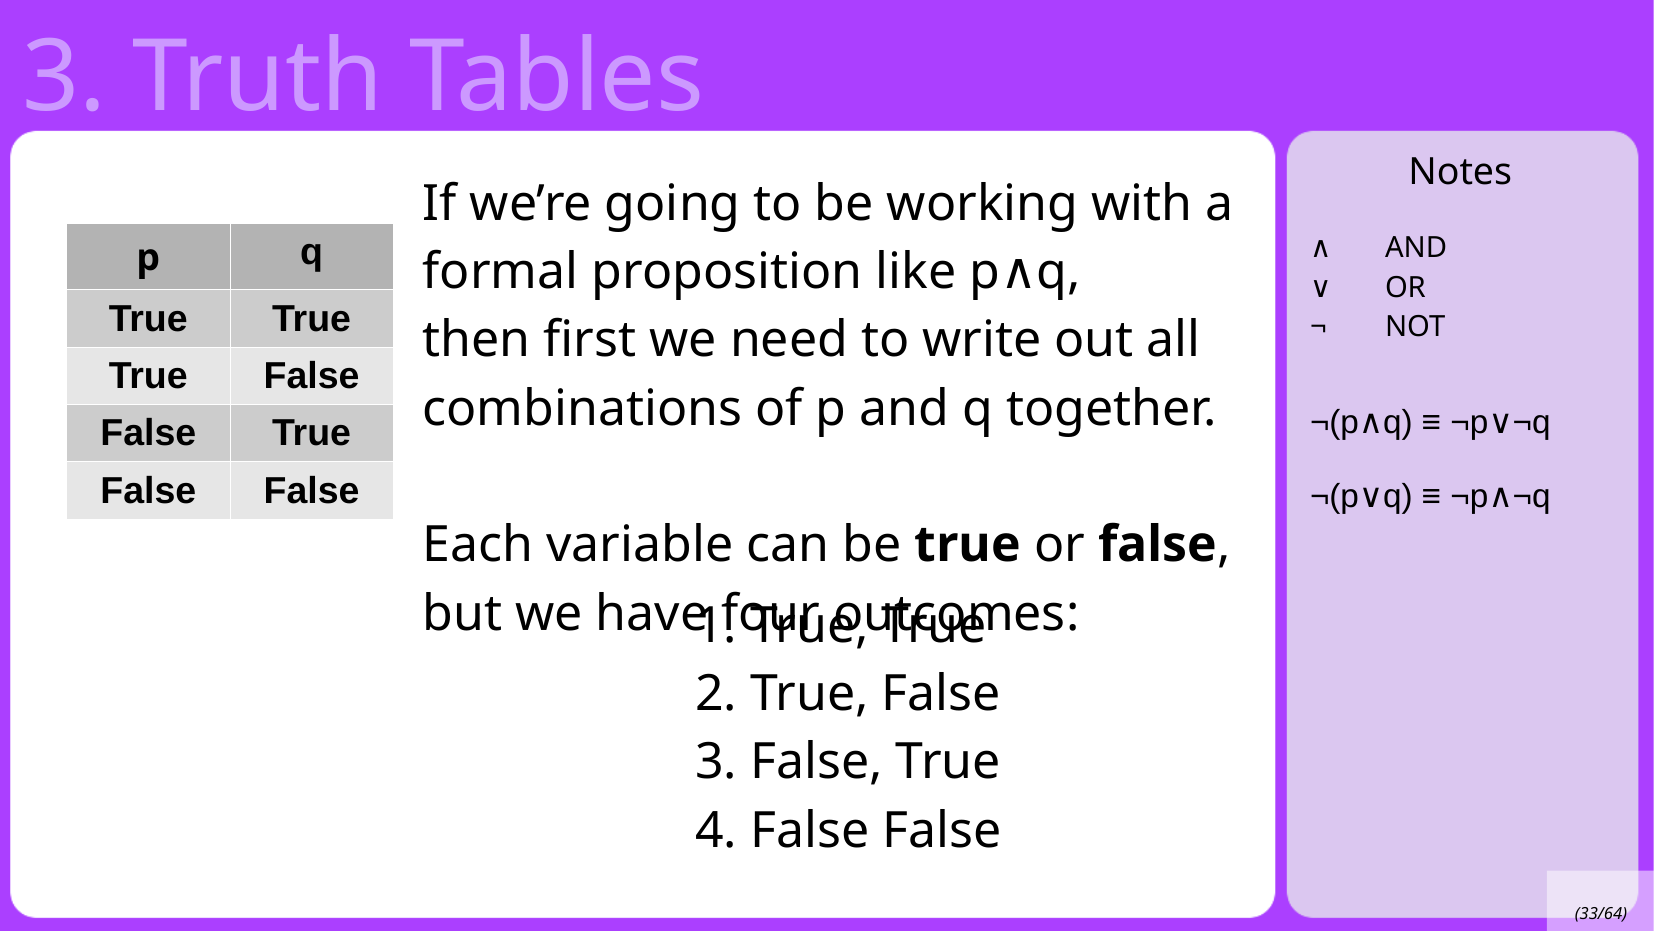

# 3. Truth Tables
Notes
If we’re going to be working with a formal proposition like p∧q,
then first we need to write out all combinations of p and q together.
Each variable can be true or false, but we have four outcomes:
| p | q |
| --- | --- |
| True | True |
| True | False |
| False | True |
| False | False |
∧	AND
∨	OR
¬	NOT
¬(p∧q) ≡ ¬p∨¬q
¬(p∨q) ≡ ¬p∧¬q
1. True, True
2. True, False
3. False, True
4. False False